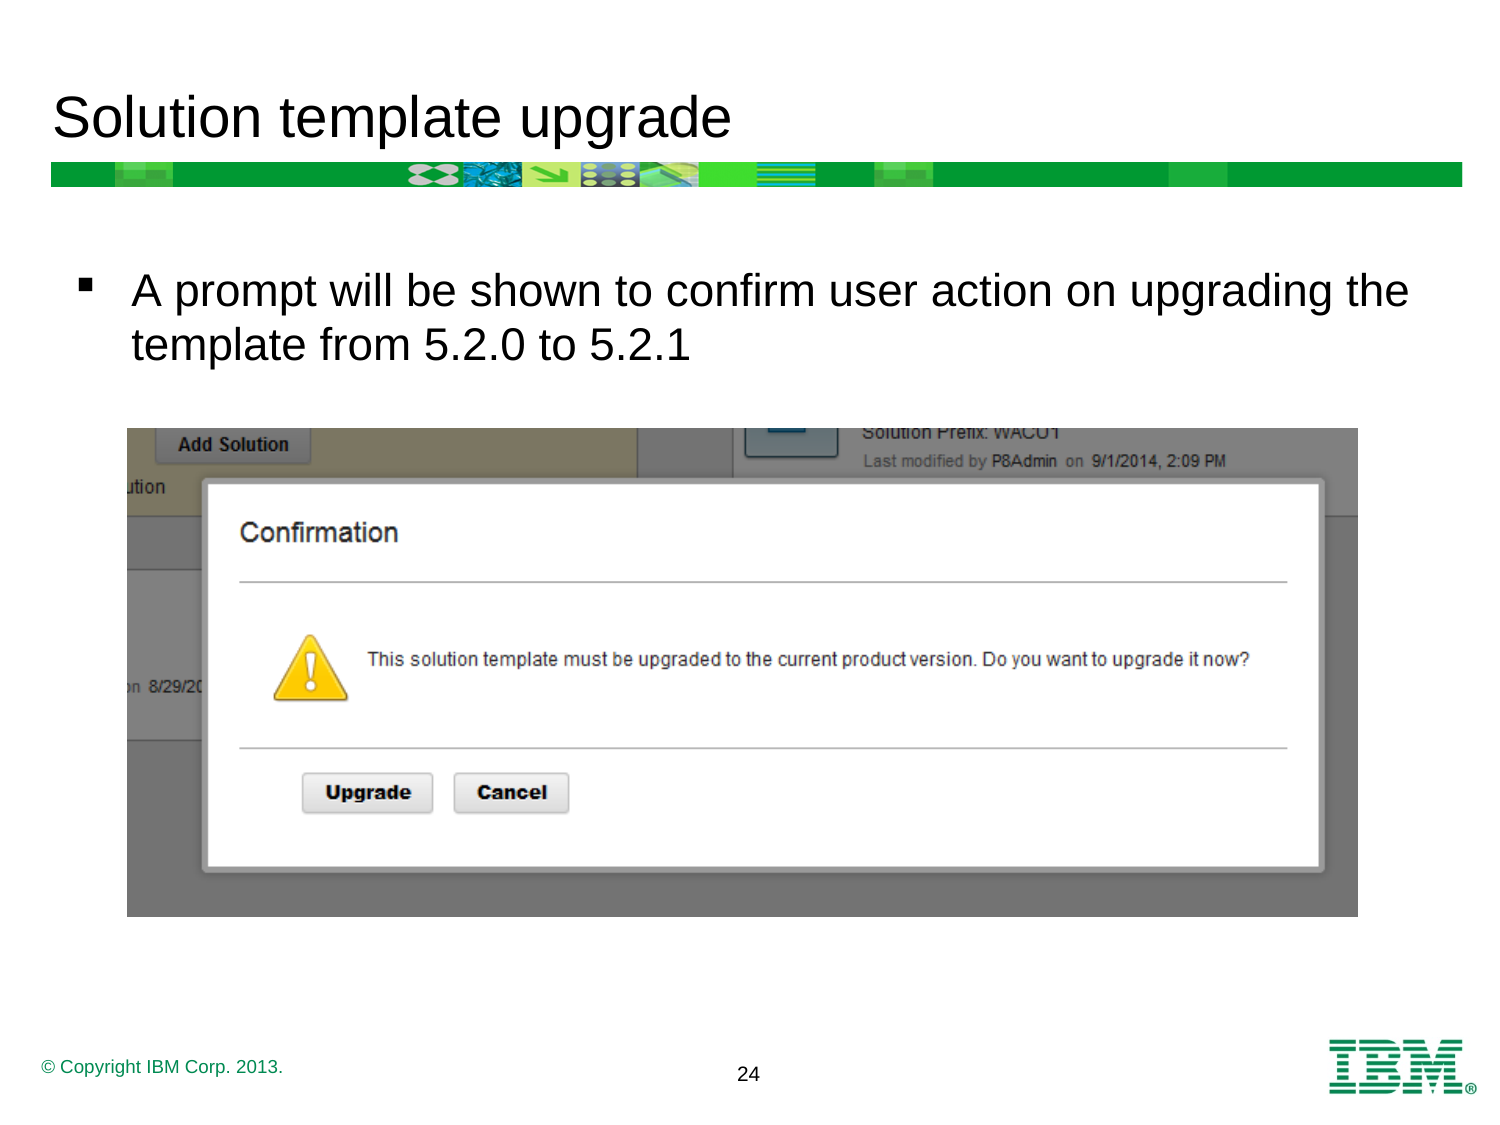

# Solution template upgrade
A prompt will be shown to confirm user action on upgrading the template from 5.2.0 to 5.2.1
24